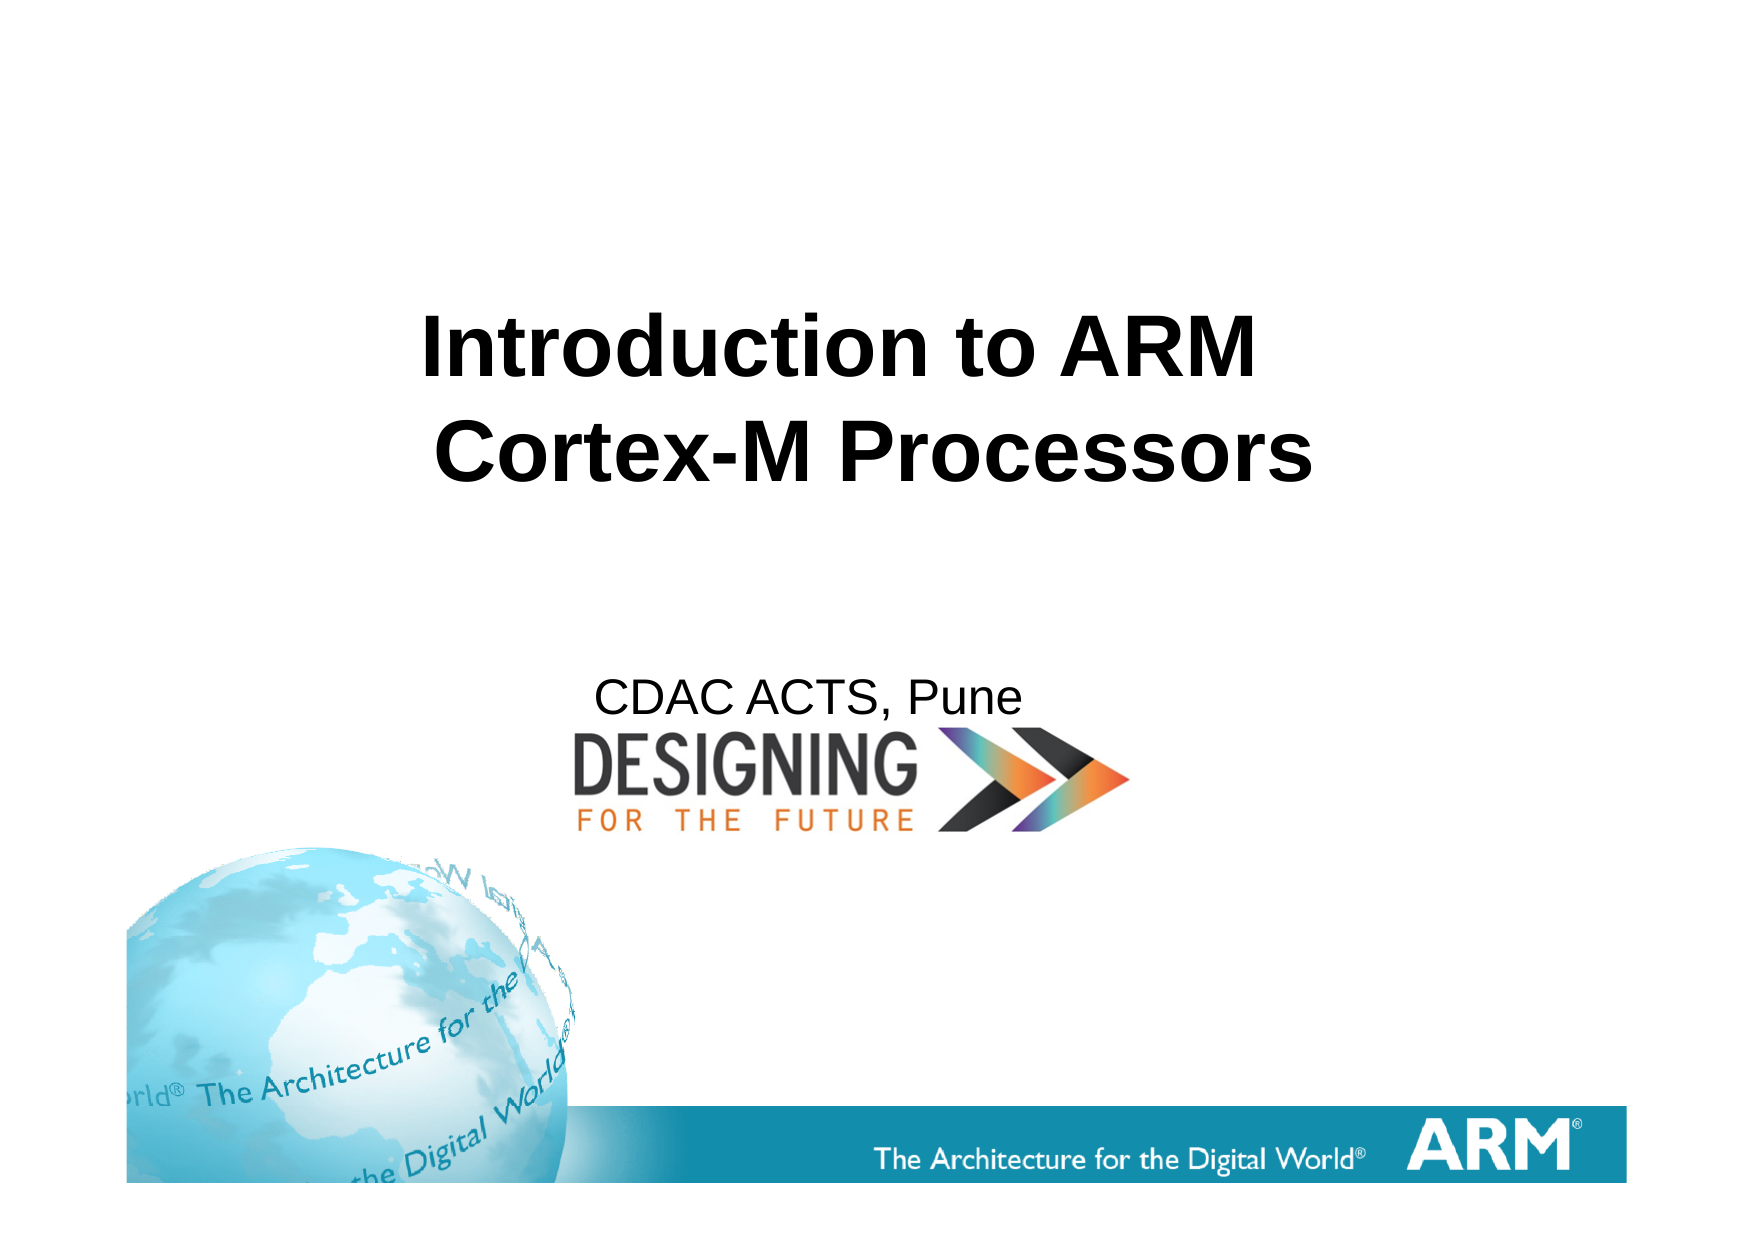

# Introduction to ARM Cortex-M Processors
CDAC ACTS, Pune